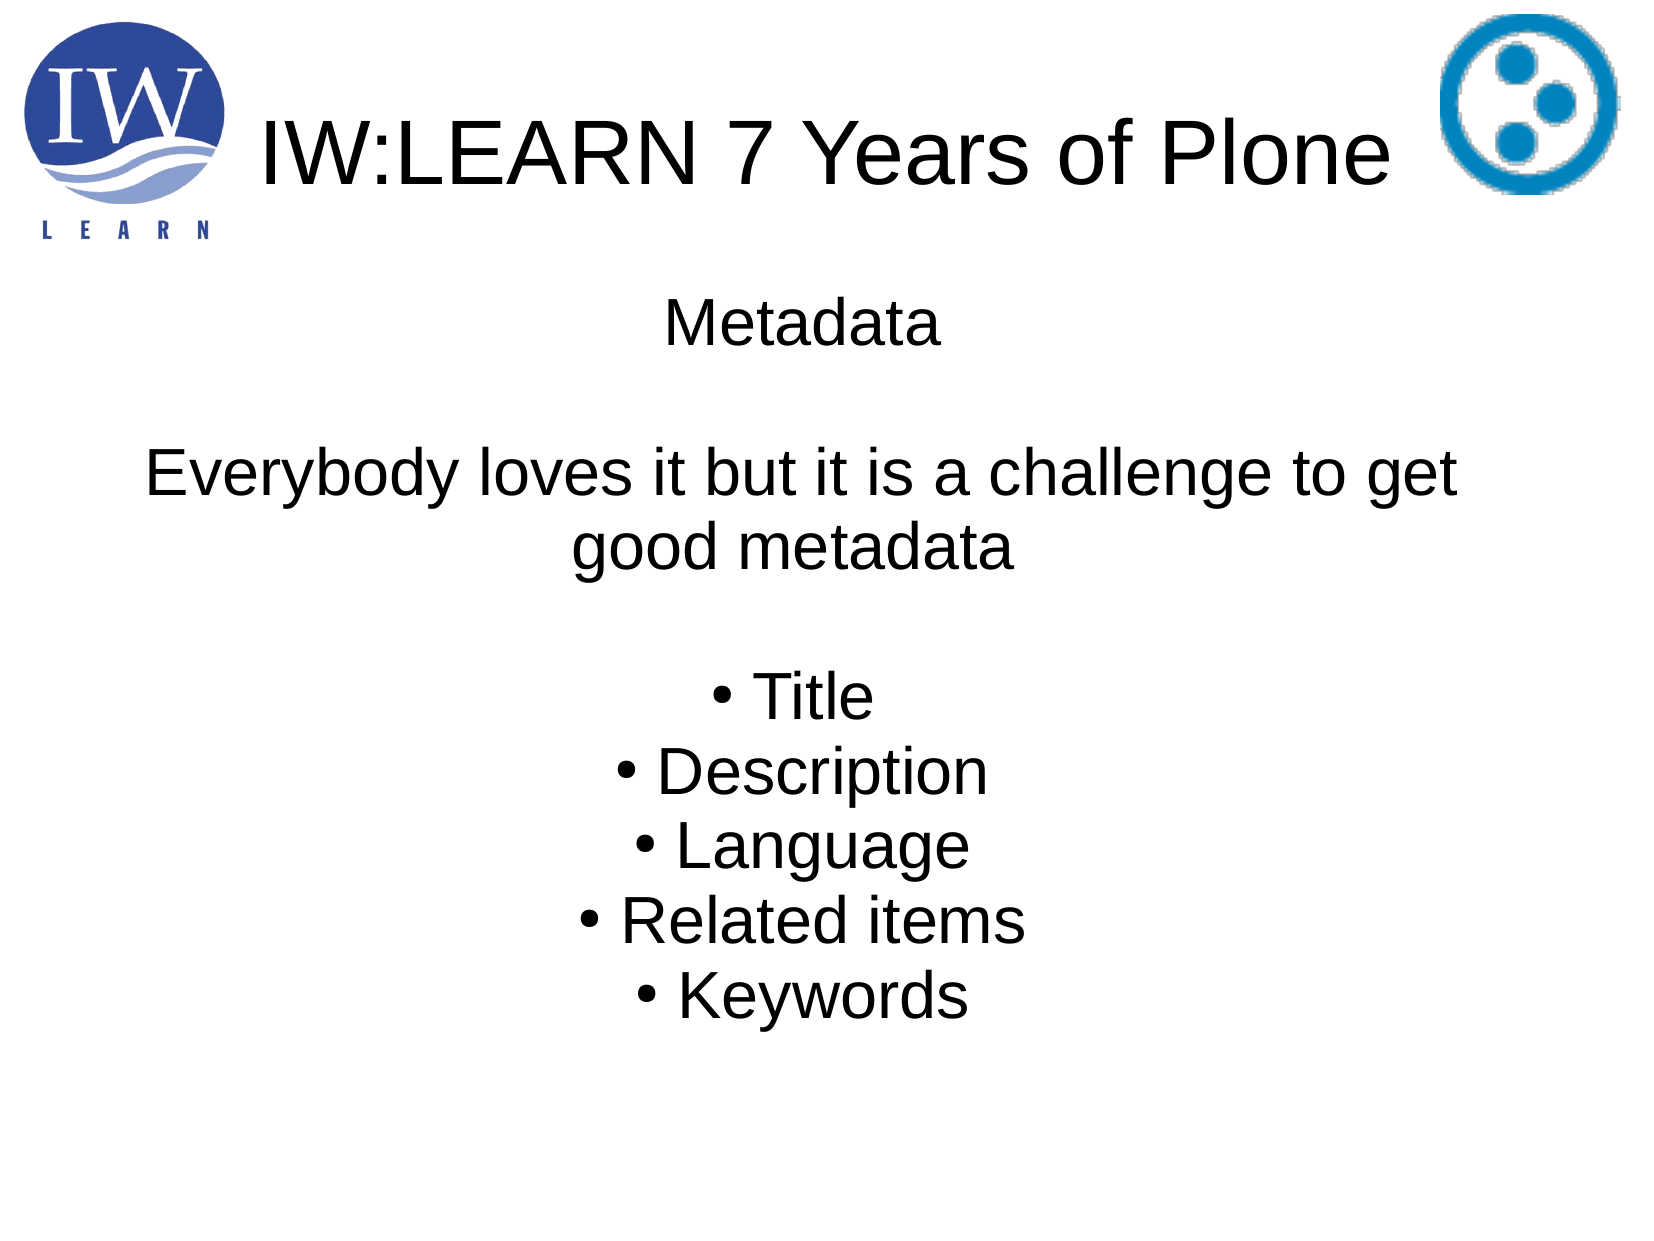

# IW:LEARN 7 Years of Plone
Metadata
Everybody loves it but it is a challenge to get good metadata
 Title
 Description
 Language
 Related items
 Keywords